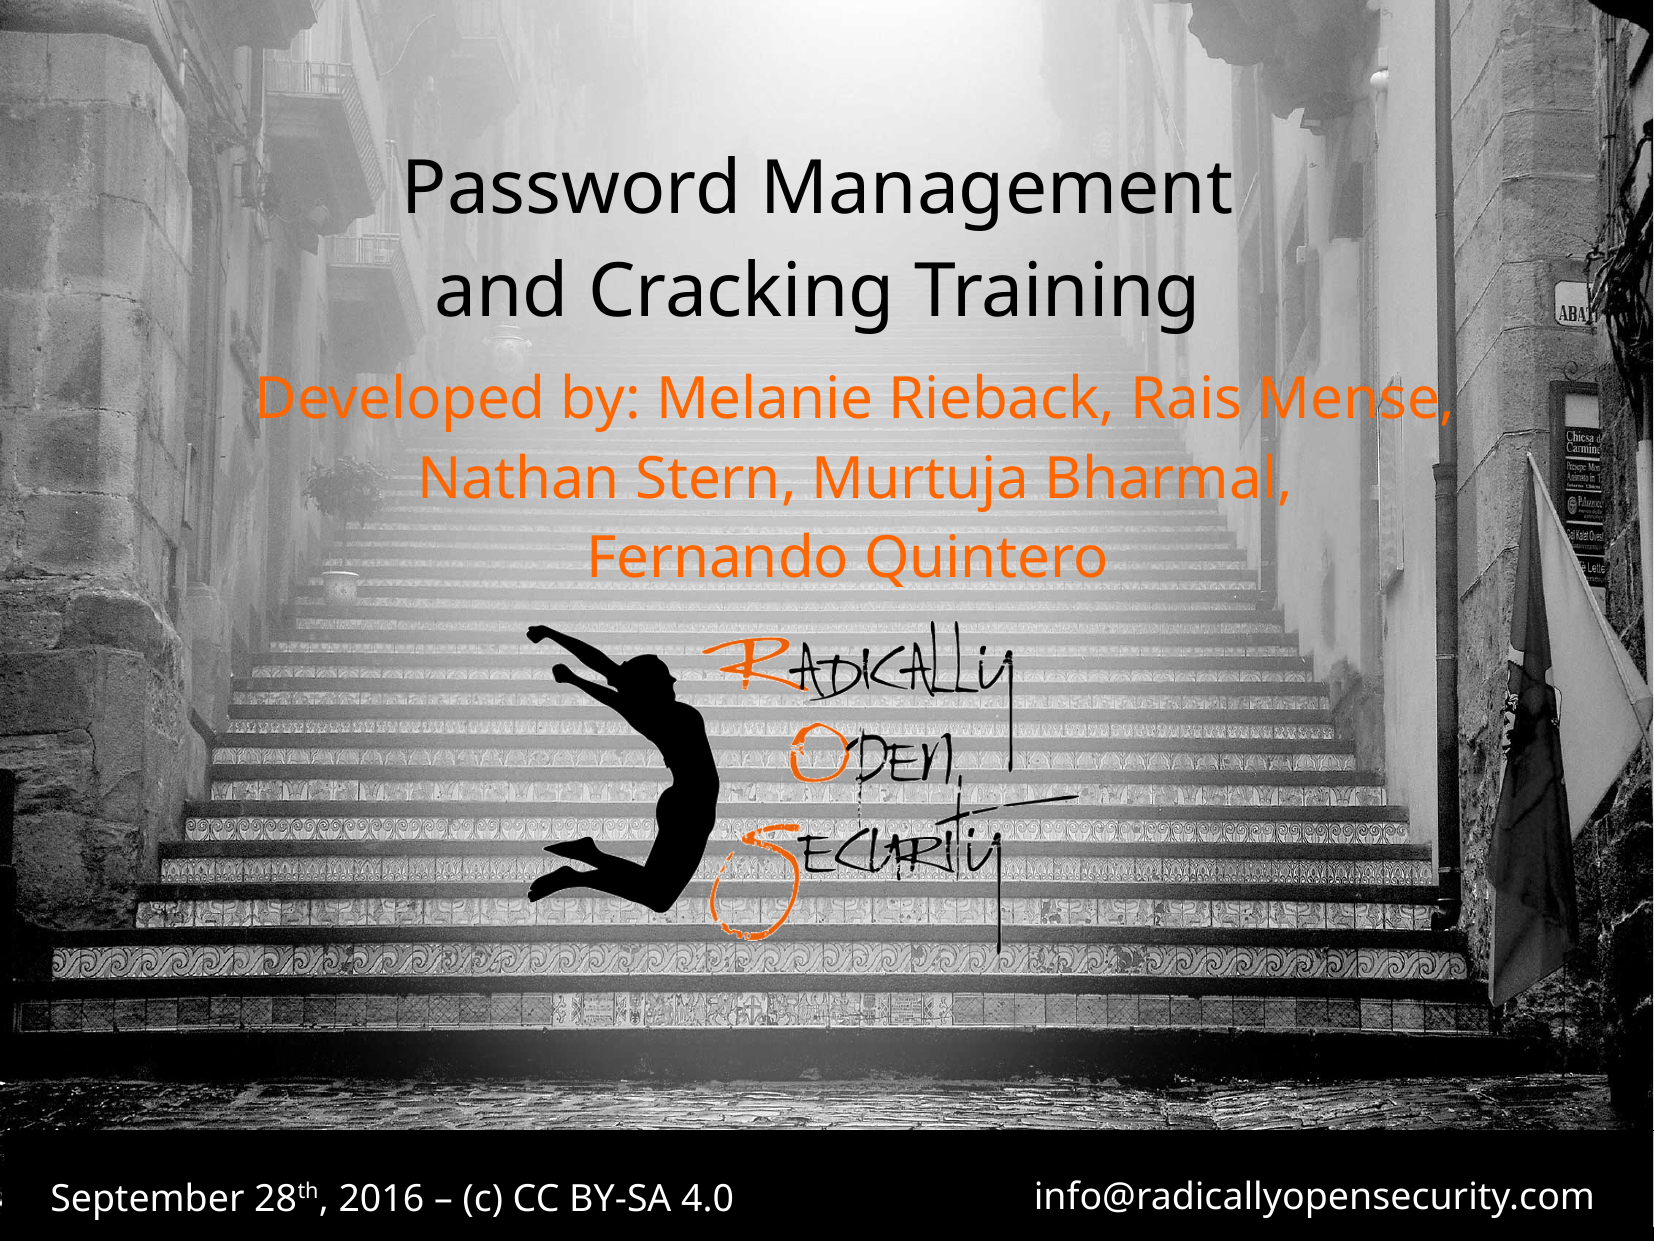

Password Management and Cracking Training
Developed by: Melanie Rieback, Rais Mense,
Nathan Stern, Murtuja Bharmal,
Fernando Quintero
info@radicallyopensecurity.com
September 28th, 2016 – (c) CC BY-SA 4.0